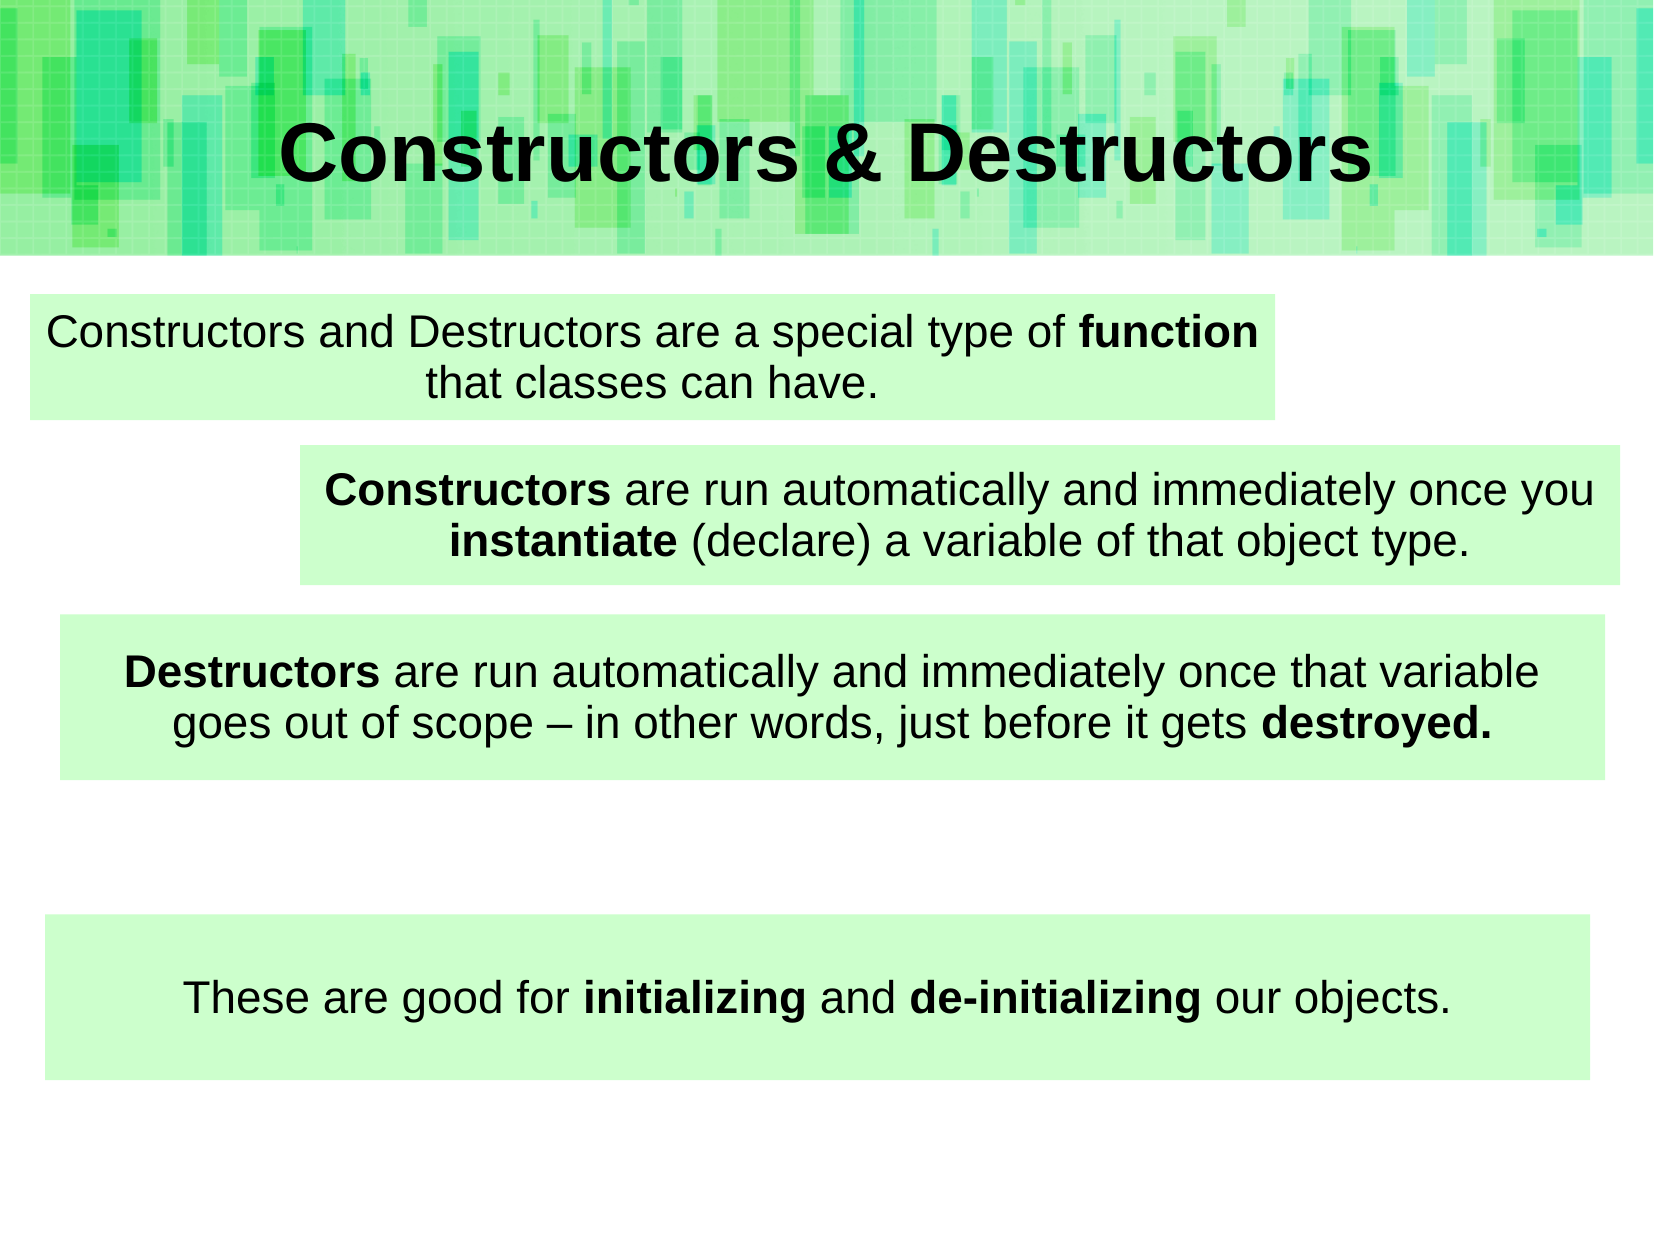

# Constructors & Destructors
Constructors and Destructors are a special type of function that classes can have.
Constructors are run automatically and immediately once you instantiate (declare) a variable of that object type.
Destructors are run automatically and immediately once that variable goes out of scope – in other words, just before it gets destroyed.
These are good for initializing and de-initializing our objects.